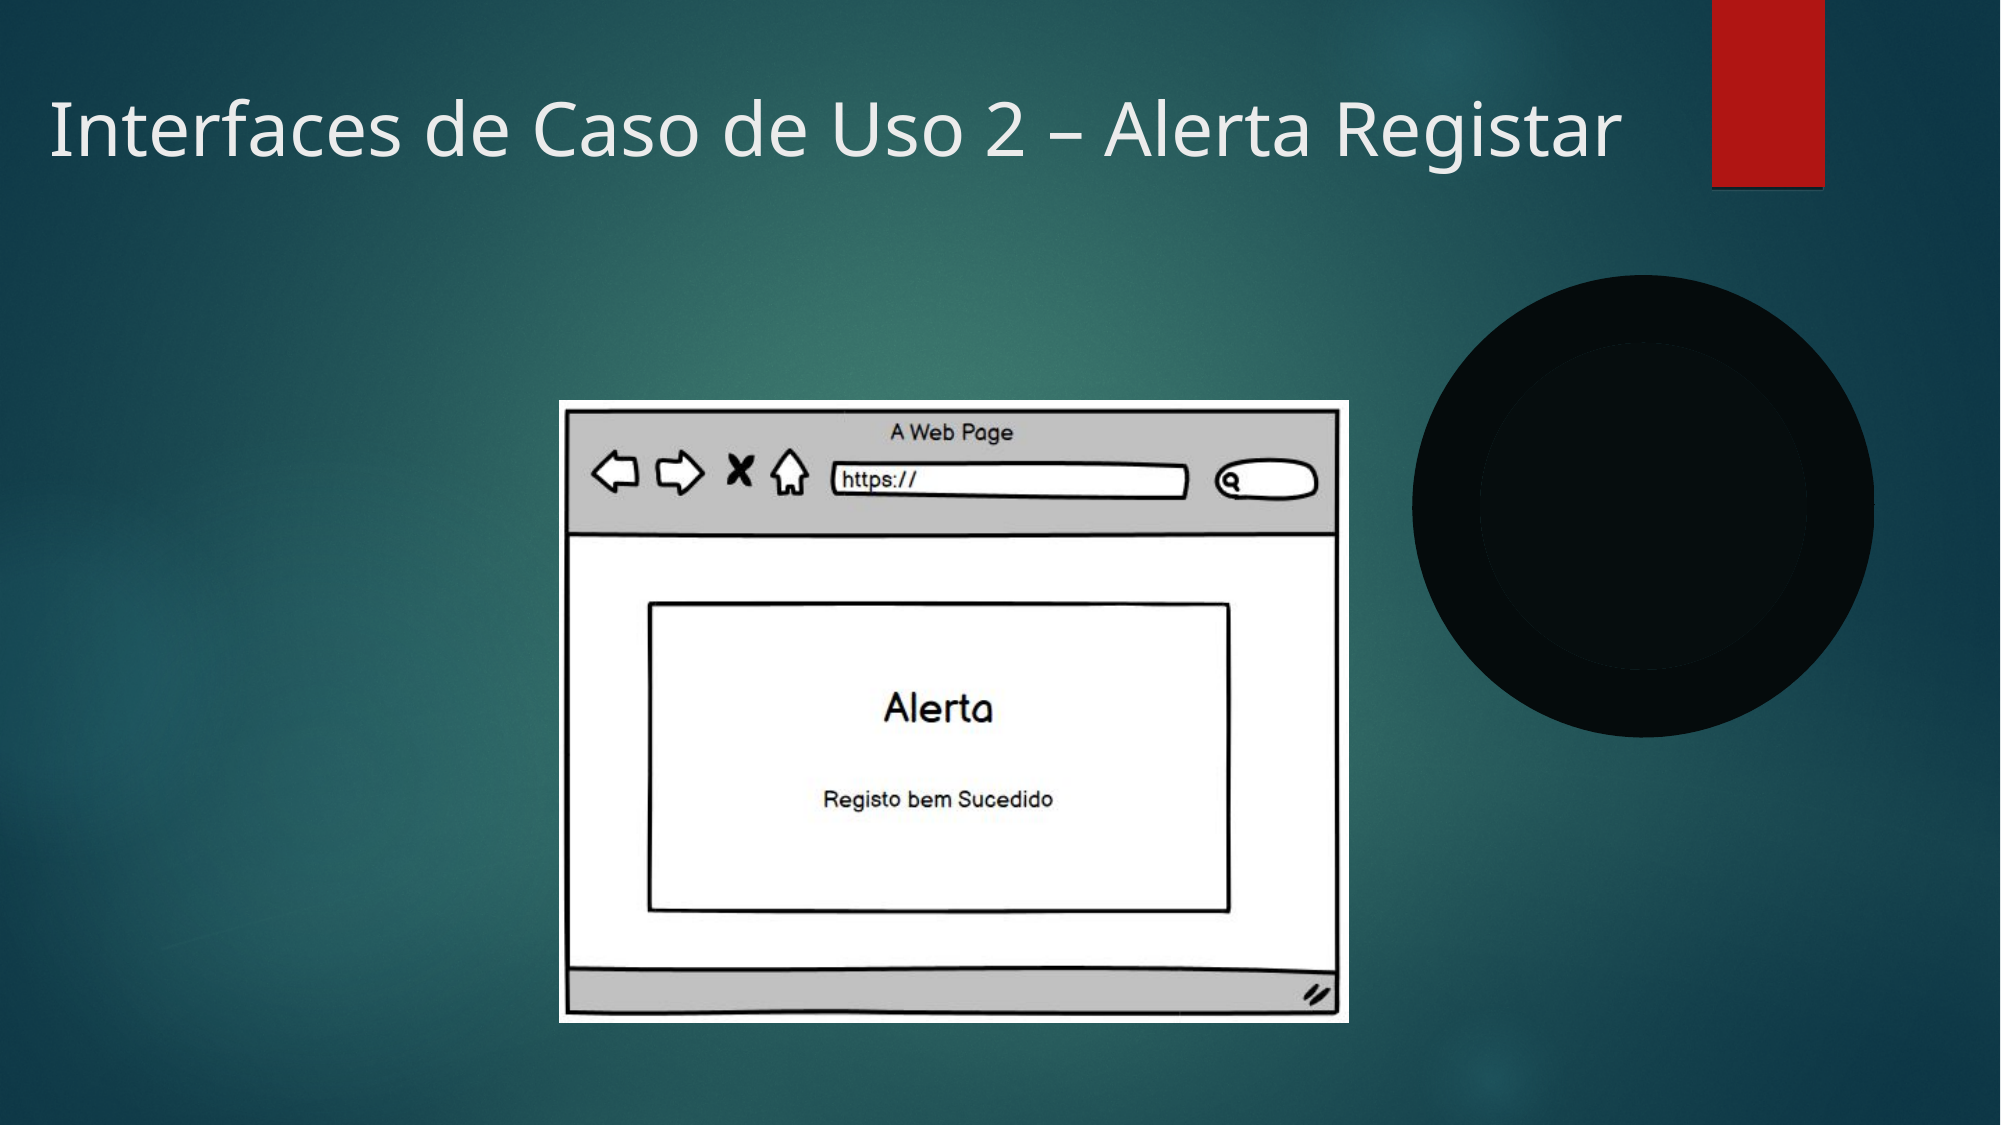

# Interfaces de Caso de Uso 2 – Alerta Registar